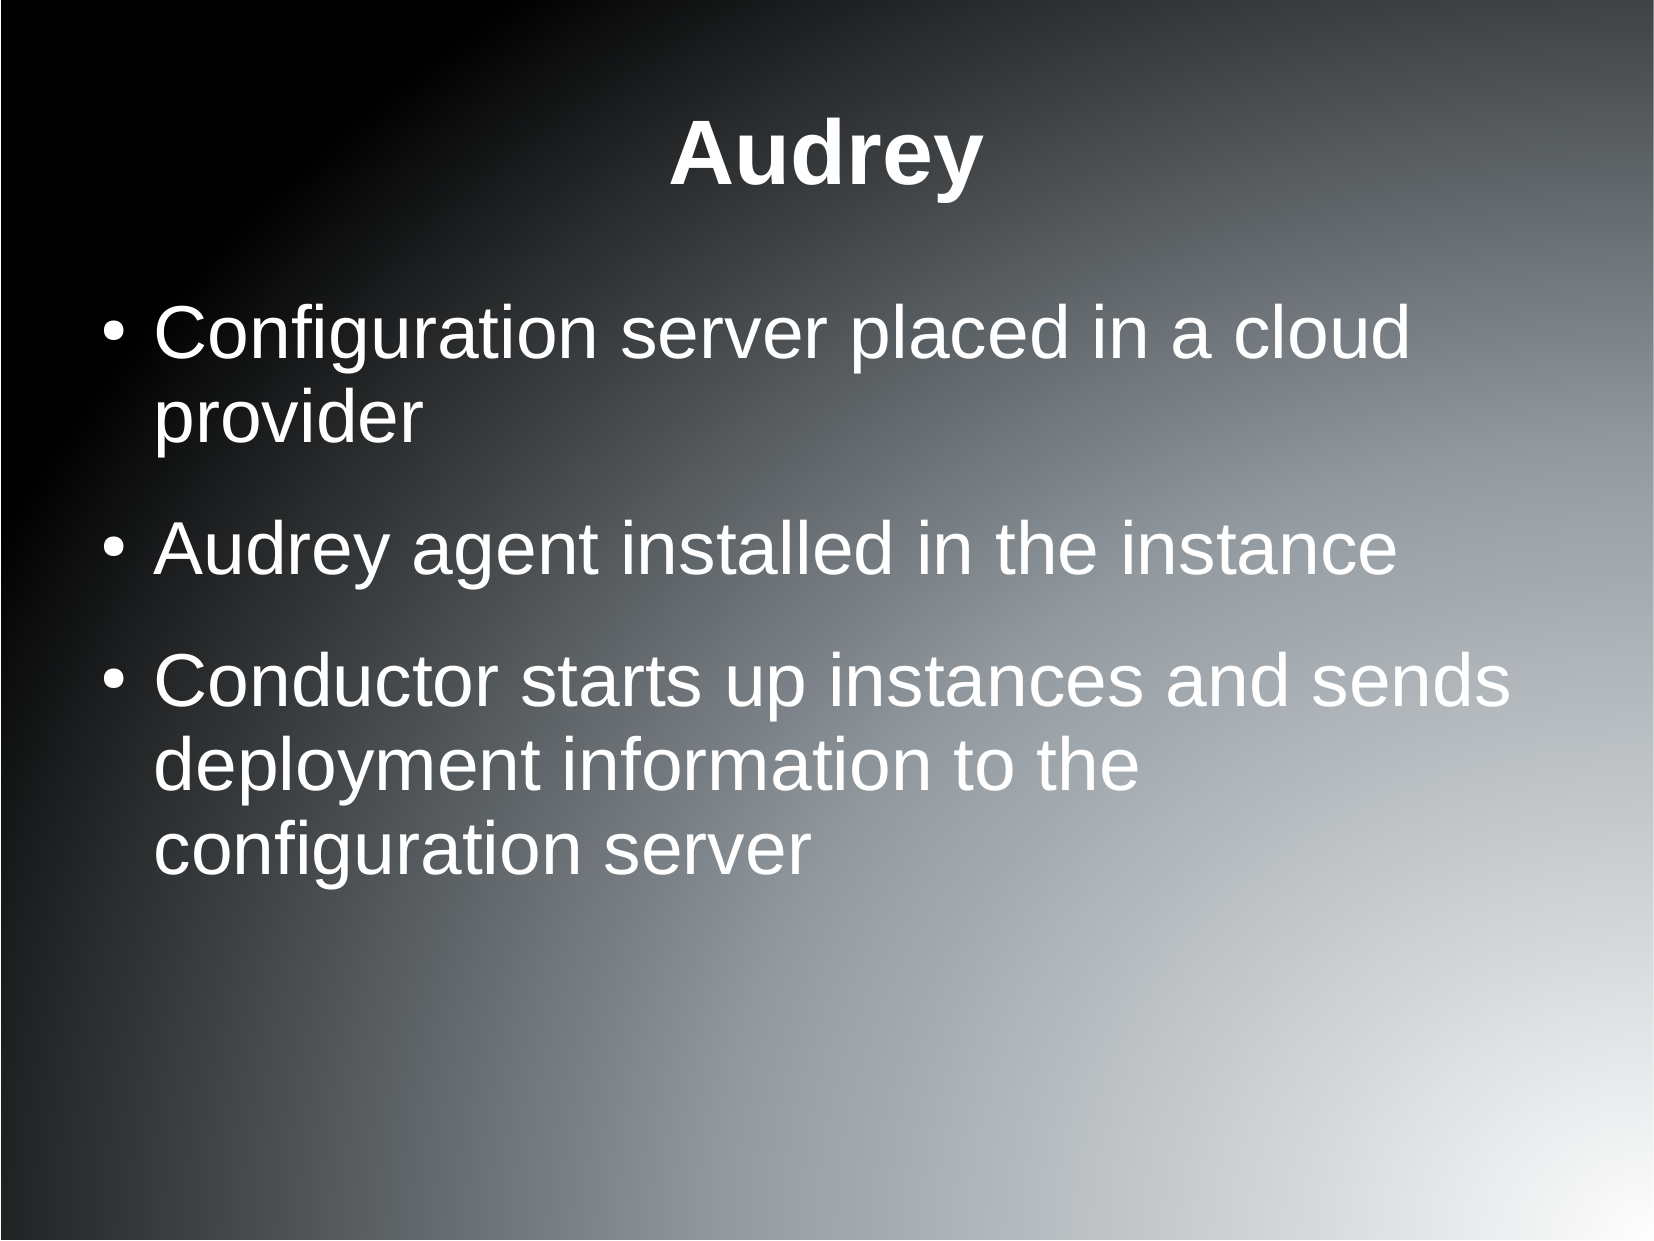

# Audrey
Configuration server placed in a cloud provider
Audrey agent installed in the instance
Conductor starts up instances and sends deployment information to the configuration server